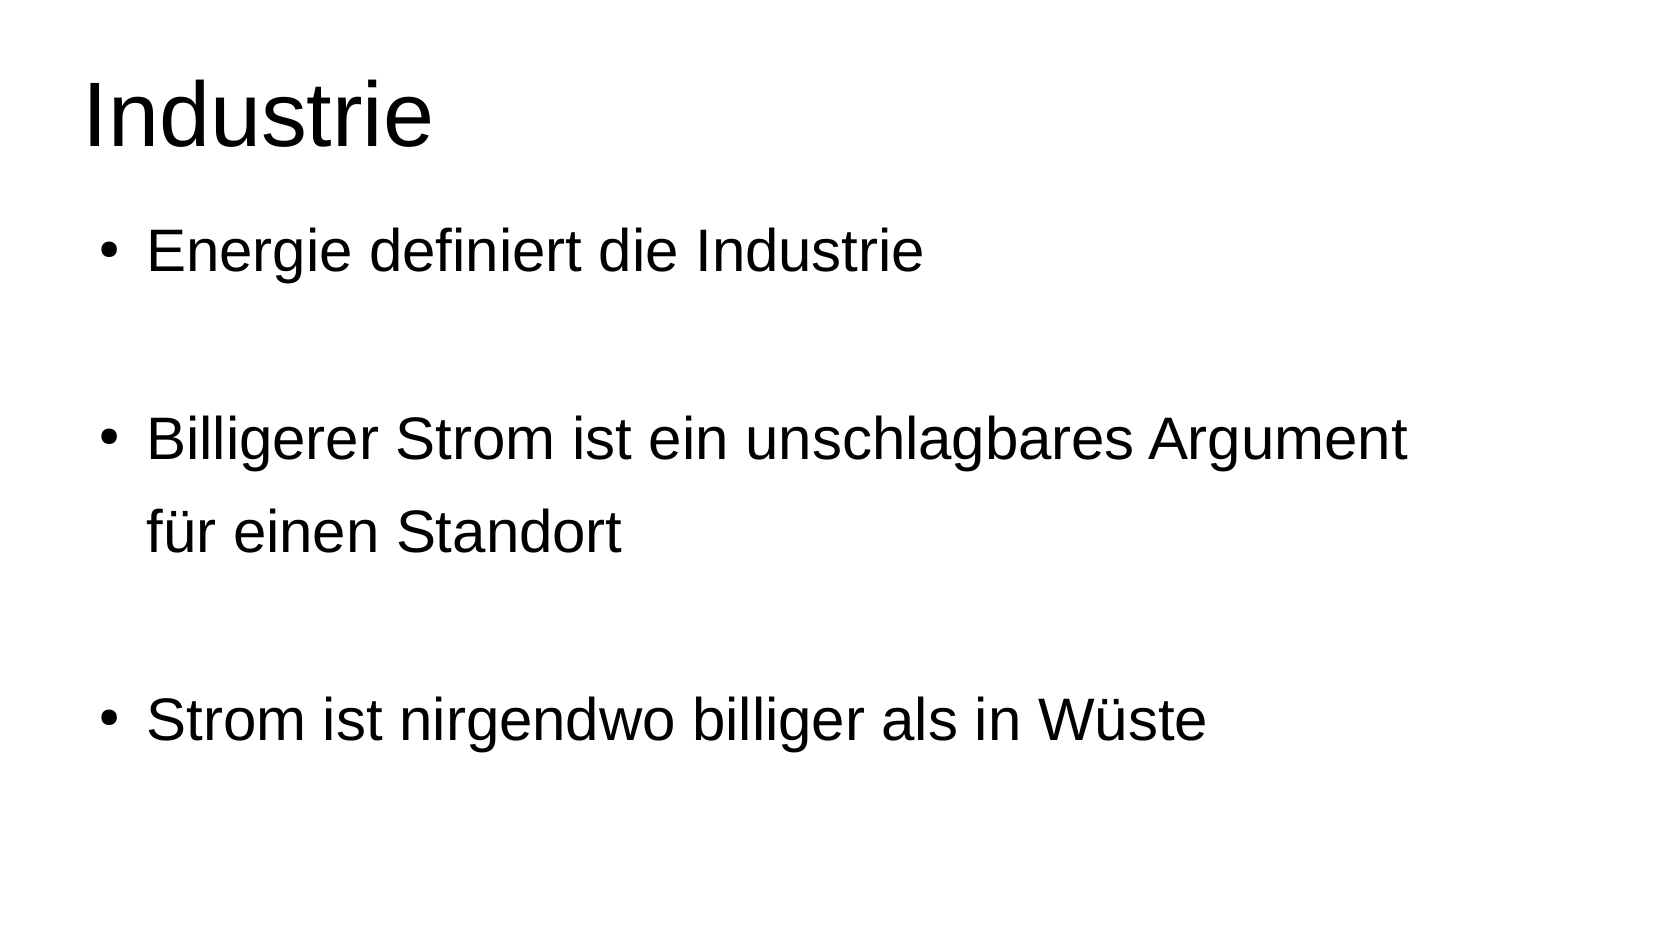

# Industrie
Energie definiert die Industrie
Billigerer Strom ist ein unschlagbares Argument
für einen Standort
Strom ist nirgendwo billiger als in Wüste